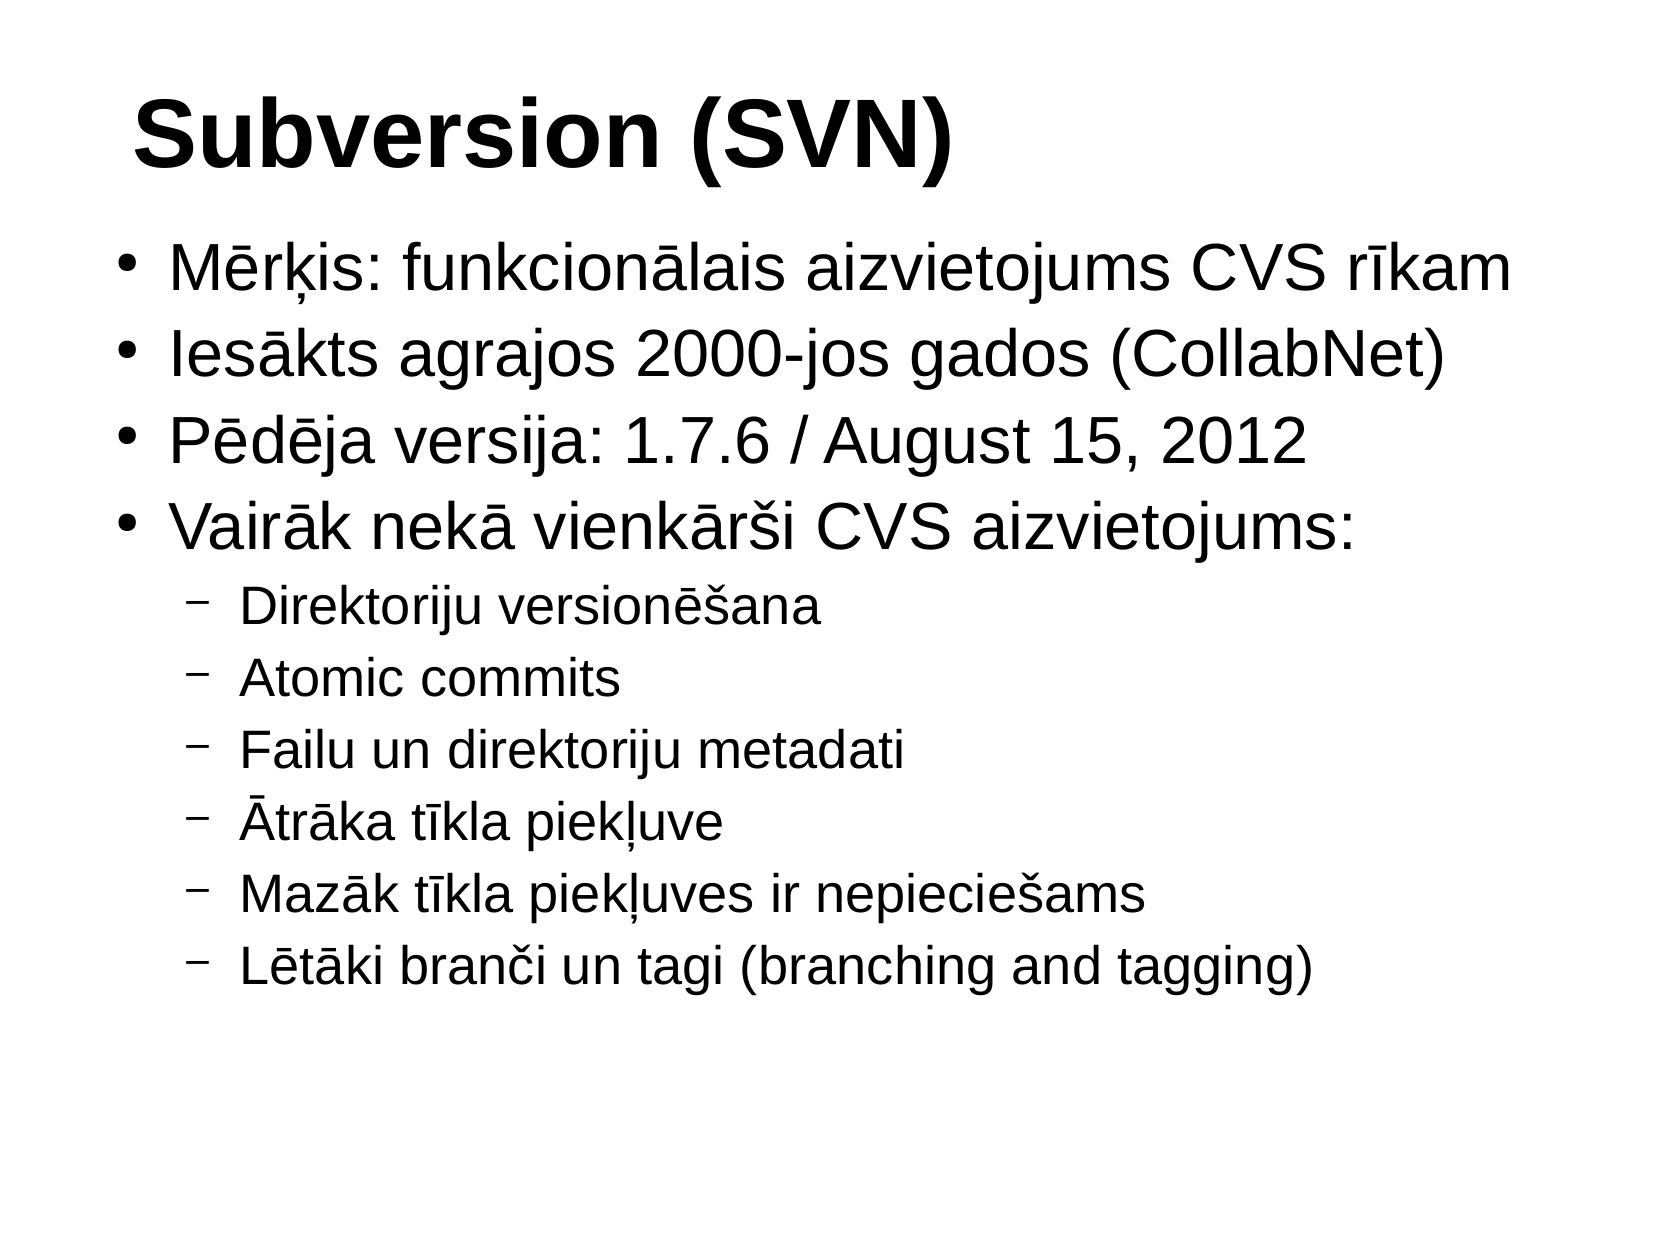

# Subversion (SVN)
Mērķis: funkcionālais aizvietojums CVS rīkam
Iesākts agrajos 2000-jos gados (CollabNet)
Pēdēja versija: 1.7.6 / August 15, 2012
Vairāk nekā vienkārši CVS aizvietojums:
Direktoriju versionēšana
Atomic commits
Failu un direktoriju metadati
Ātrāka tīkla piekļuve
Mazāk tīkla piekļuves ir nepieciešams
Lētāki branči un tagi (branching and tagging)